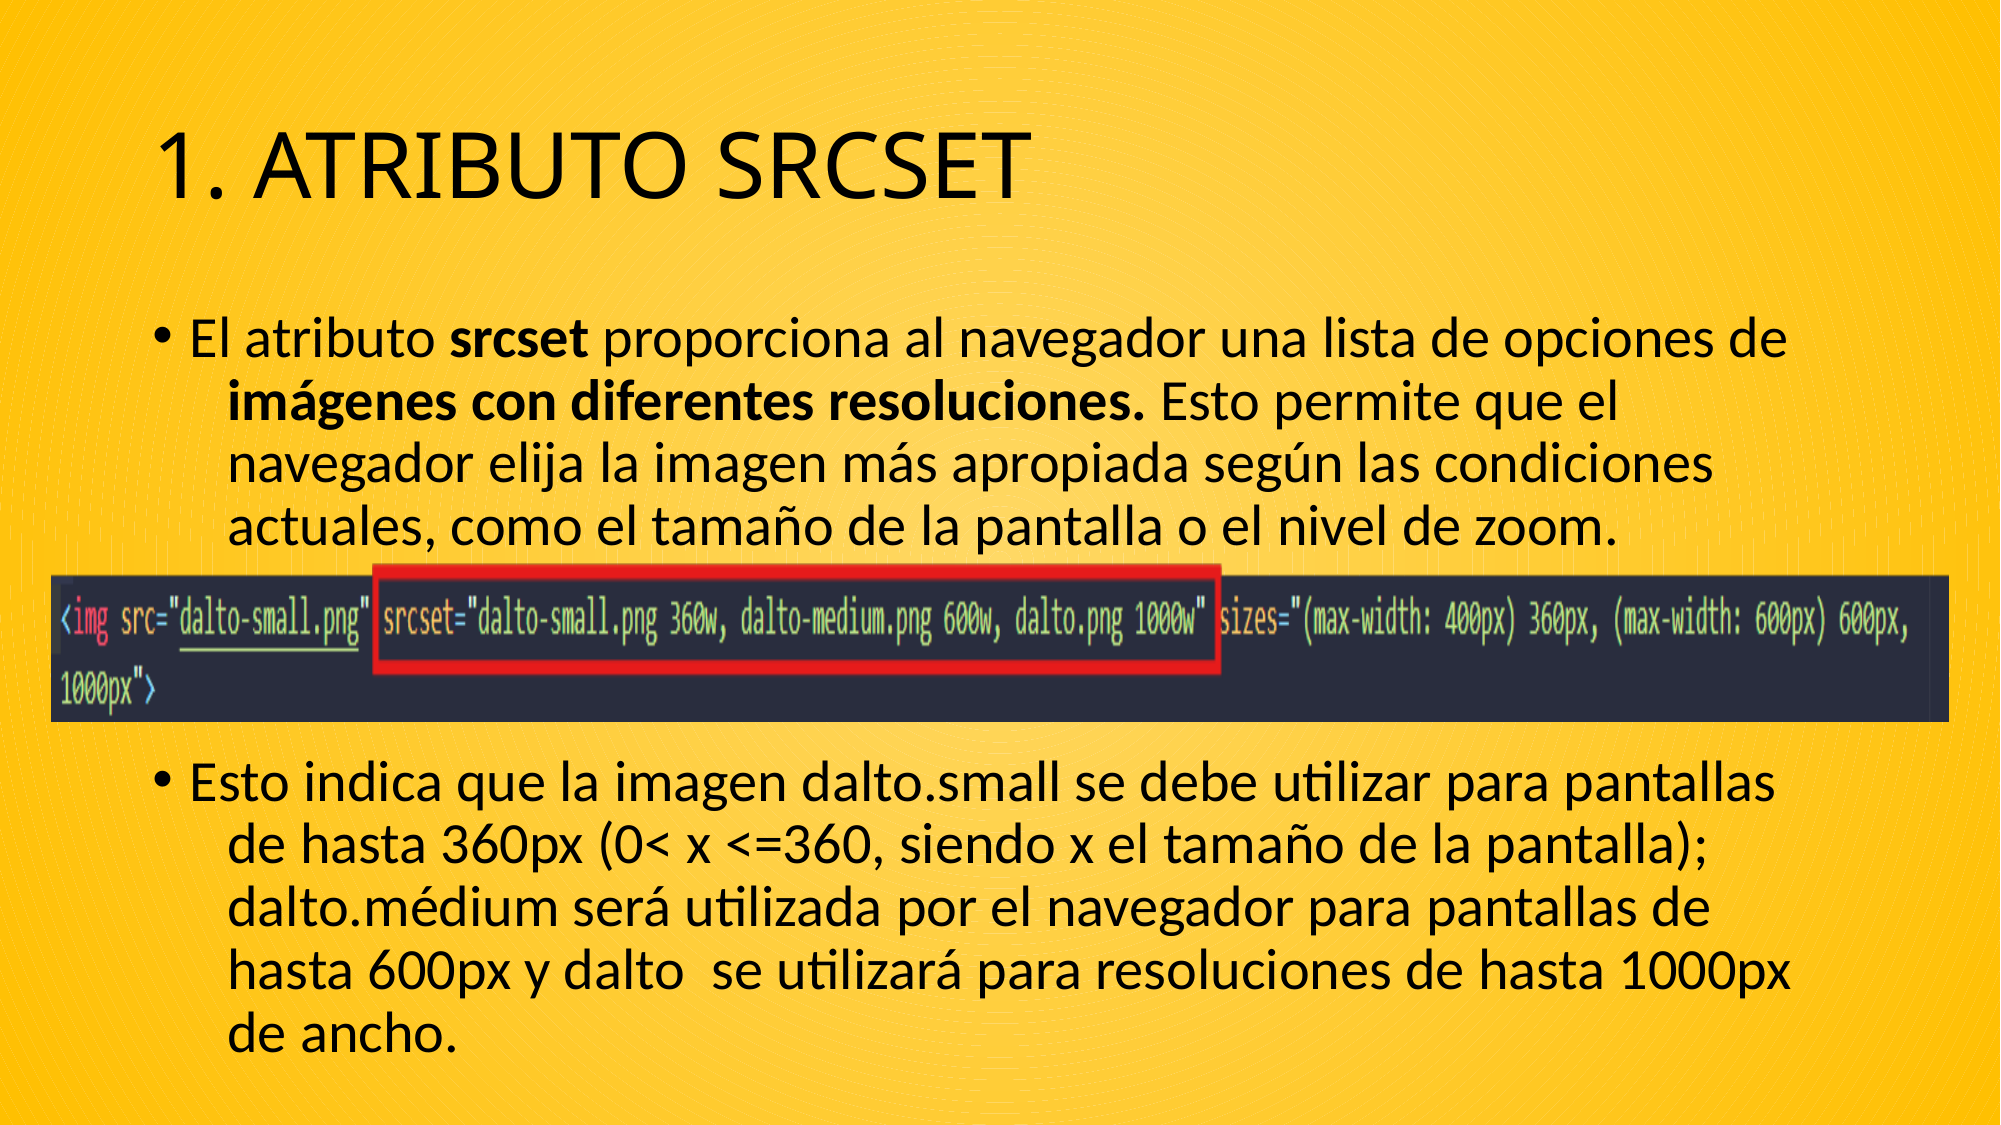

# 1. ATRIBUTO SRCSET
El atributo srcset proporciona al navegador una lista de opciones de imágenes con diferentes resoluciones. Esto permite que el navegador elija la imagen más apropiada según las condiciones actuales, como el tamaño de la pantalla o el nivel de zoom.
Esto indica que la imagen dalto.small se debe utilizar para pantallas de hasta 360px (0< x <=360, siendo x el tamaño de la pantalla); dalto.médium será utilizada por el navegador para pantallas de hasta 600px y dalto se utilizará para resoluciones de hasta 1000px de ancho.